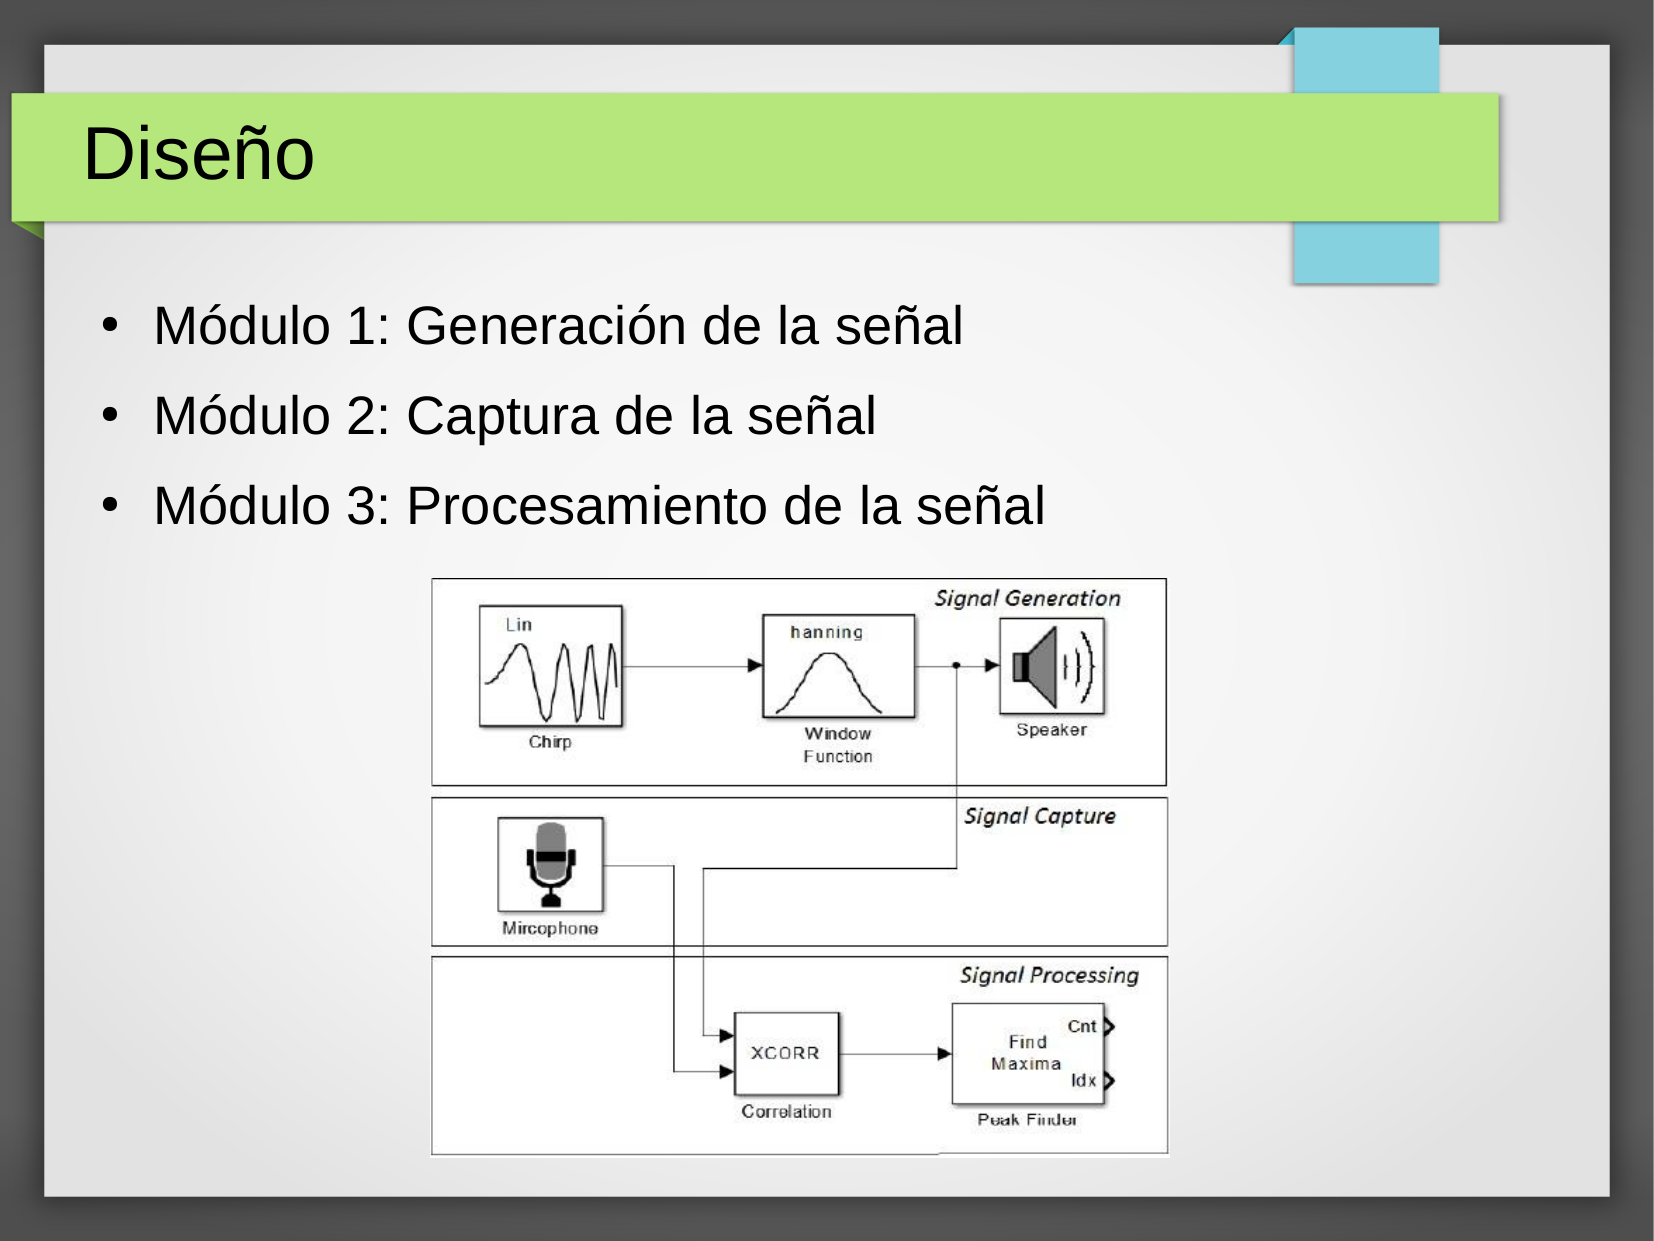

# Diseño
Módulo 1: Generación de la señal
Módulo 2: Captura de la señal
Módulo 3: Procesamiento de la señal